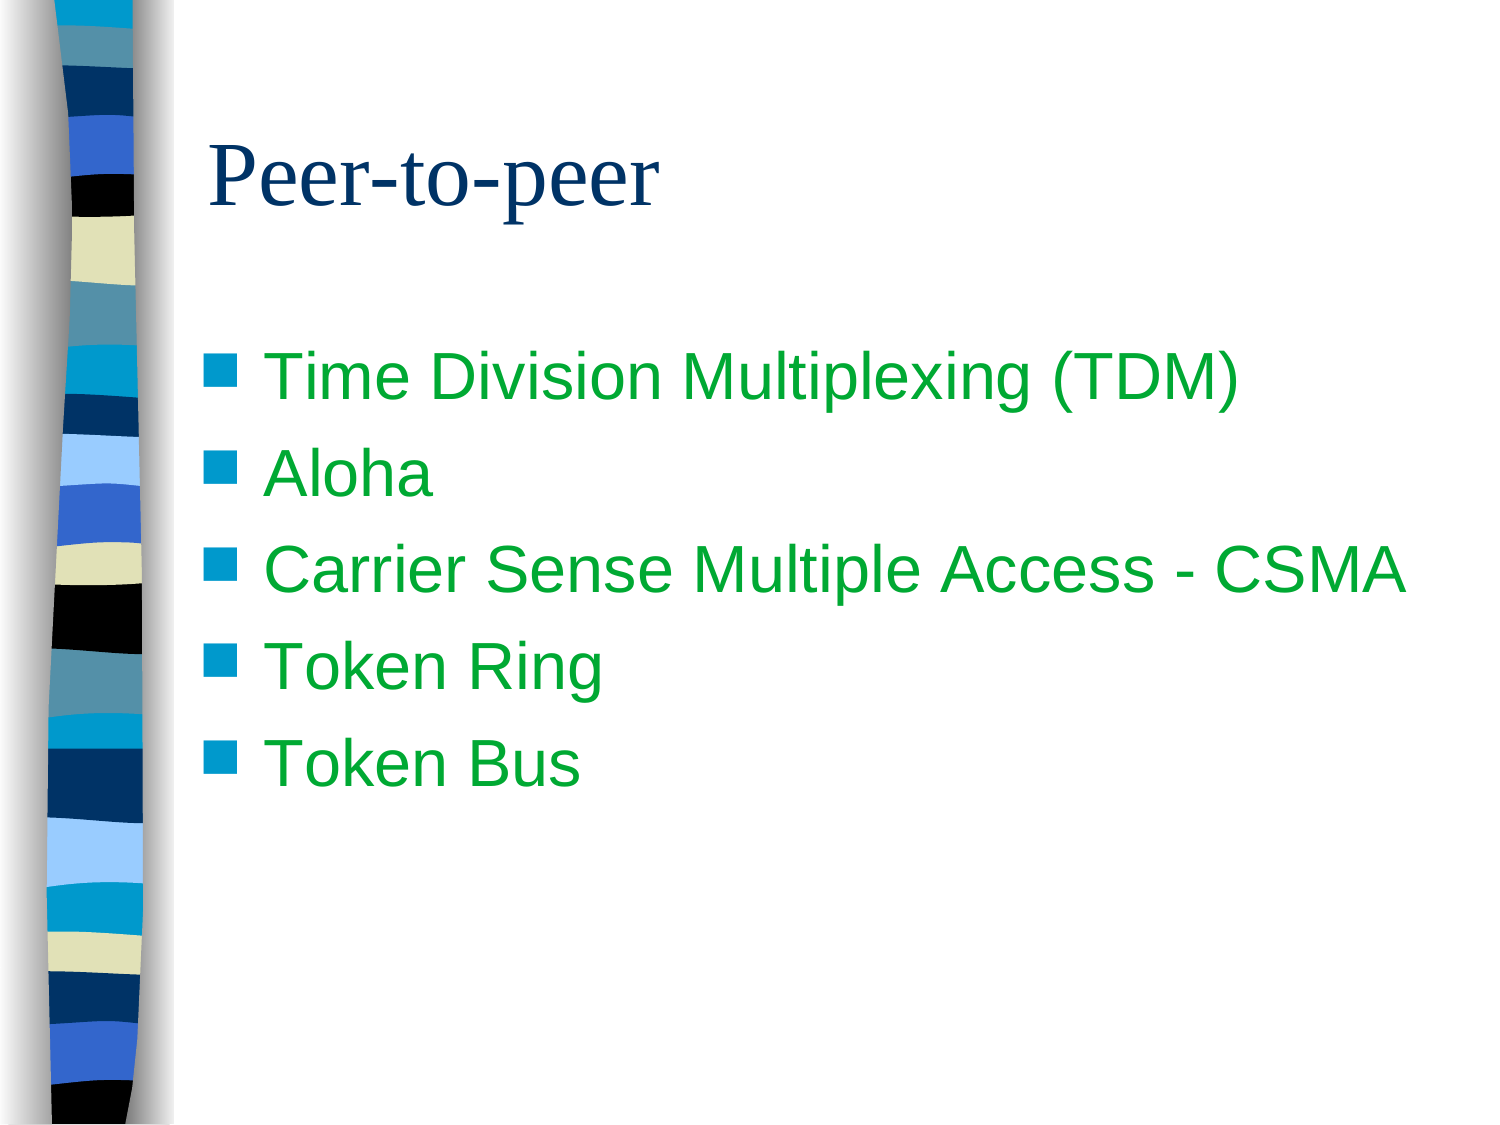

# Peer-to-peer
Time Division Multiplexing (TDM)
Aloha
Carrier Sense Multiple Access - CSMA
Token Ring
Token Bus